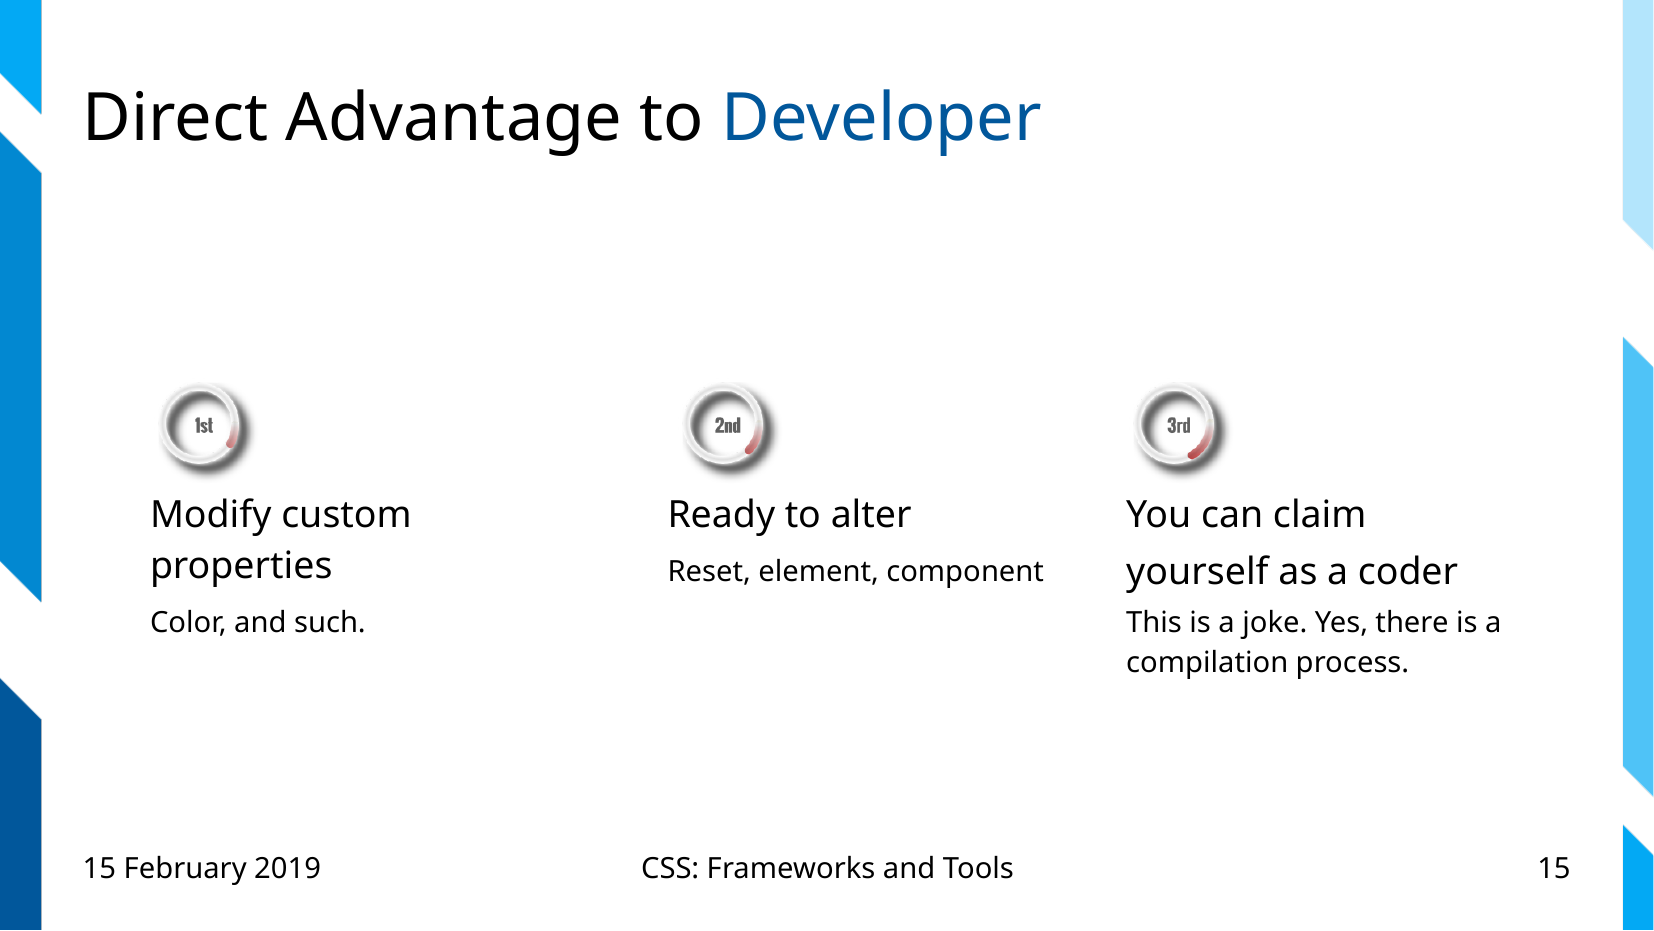

# Direct Advantage to Developer
Modify custom properties
Color, and such.
Ready to alter
Reset, element, component
You can claim
yourself as a coder
This is a joke. Yes, there is a compilation process.
15 February 2019
CSS: Frameworks and Tools
15